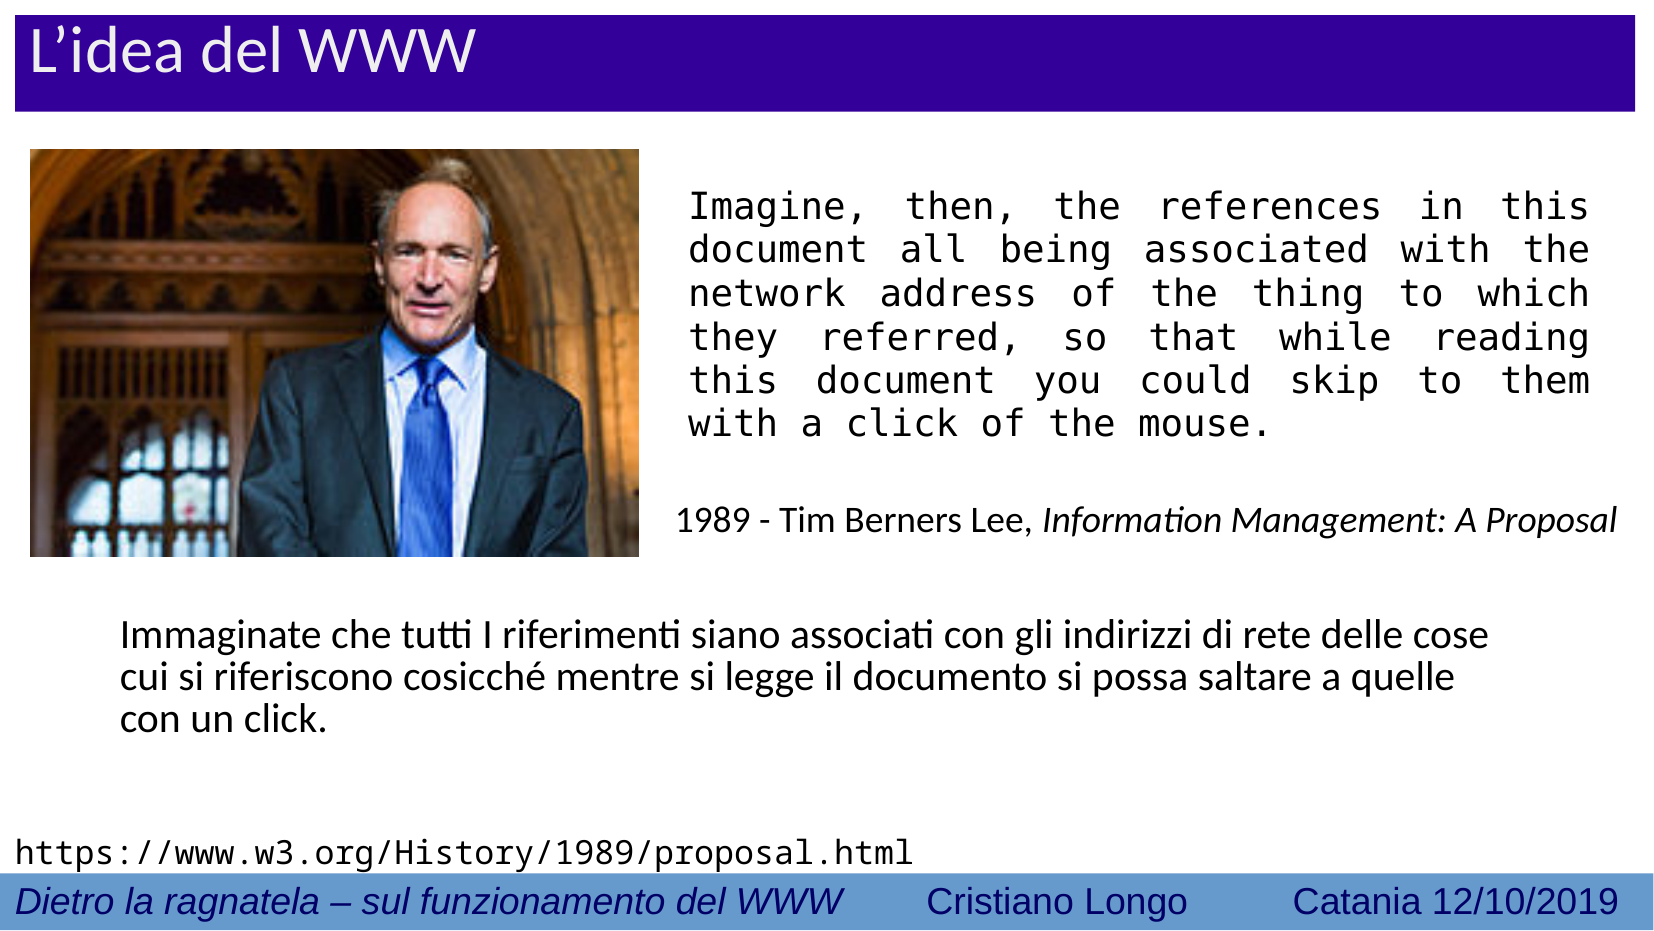

L’idea del WWW
Imagine, then, the references in this document all being associated with the network address of the thing to which they referred, so that while reading this document you could skip to them with a click of the mouse.
1989 - Tim Berners Lee, Information Management: A Proposal
Immaginate che tutti I riferimenti siano associati con gli indirizzi di rete delle cose
cui si riferiscono cosicché mentre si legge il documento si possa saltare a quelle
con un click.
https://www.w3.org/History/1989/proposal.html
Dietro la ragnatela – sul funzionamento del WWW Cristiano Longo Catania 12/10/2019